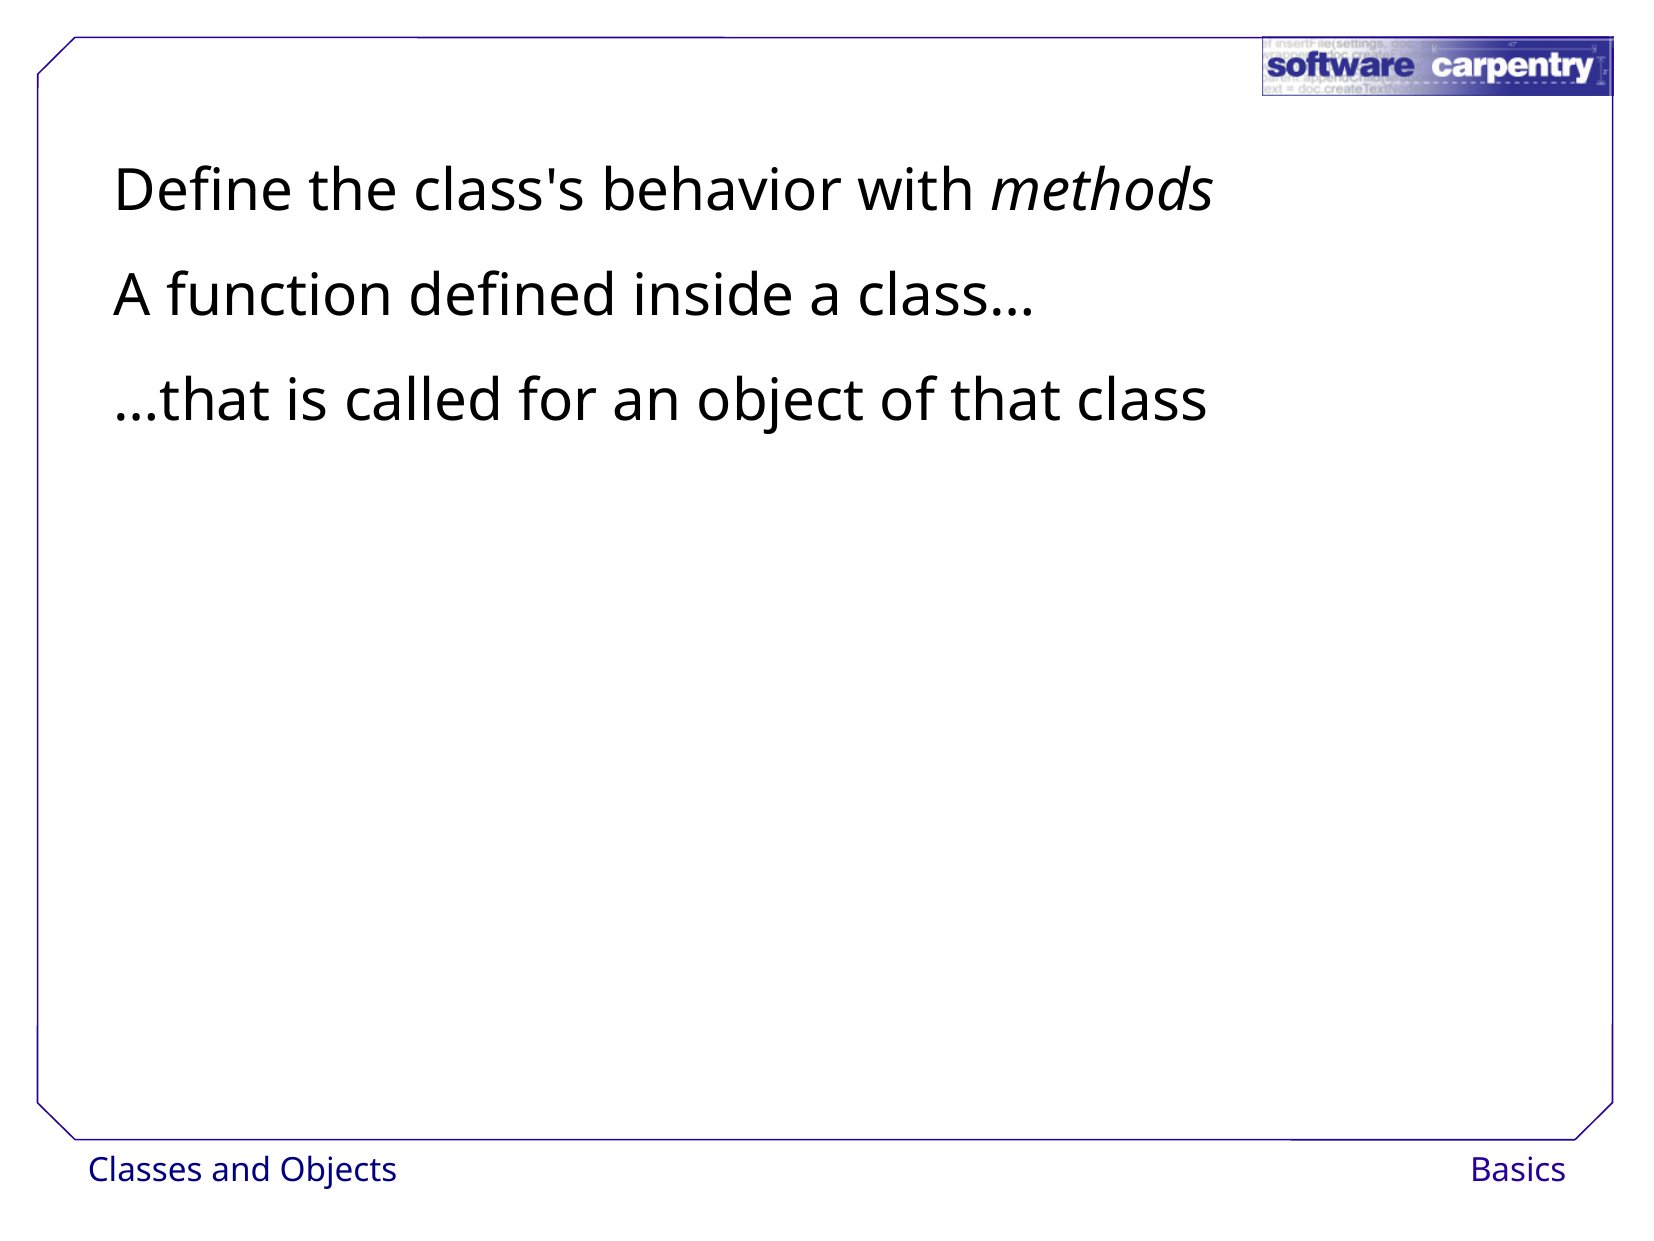

Define the class's behavior with methods
A function defined inside a class…
…that is called for an object of that class